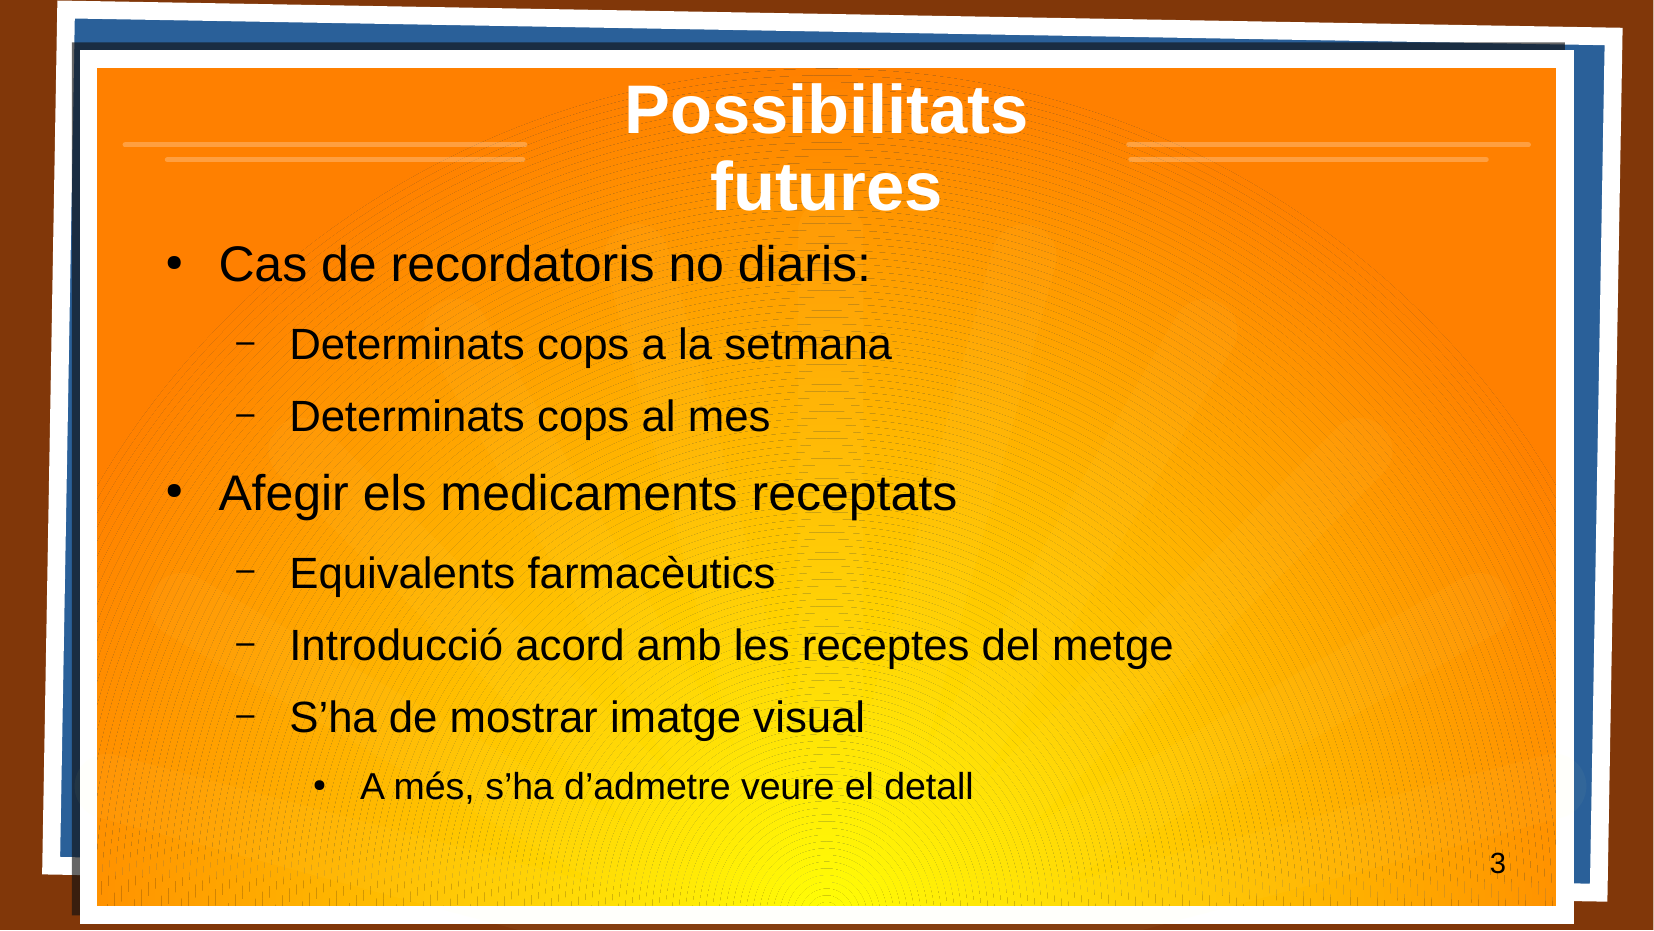

# Possibilitats futures
Cas de recordatoris no diaris:
Determinats cops a la setmana
Determinats cops al mes
Afegir els medicaments receptats
Equivalents farmacèutics
Introducció acord amb les receptes del metge
S’ha de mostrar imatge visual
A més, s’ha d’admetre veure el detall
3